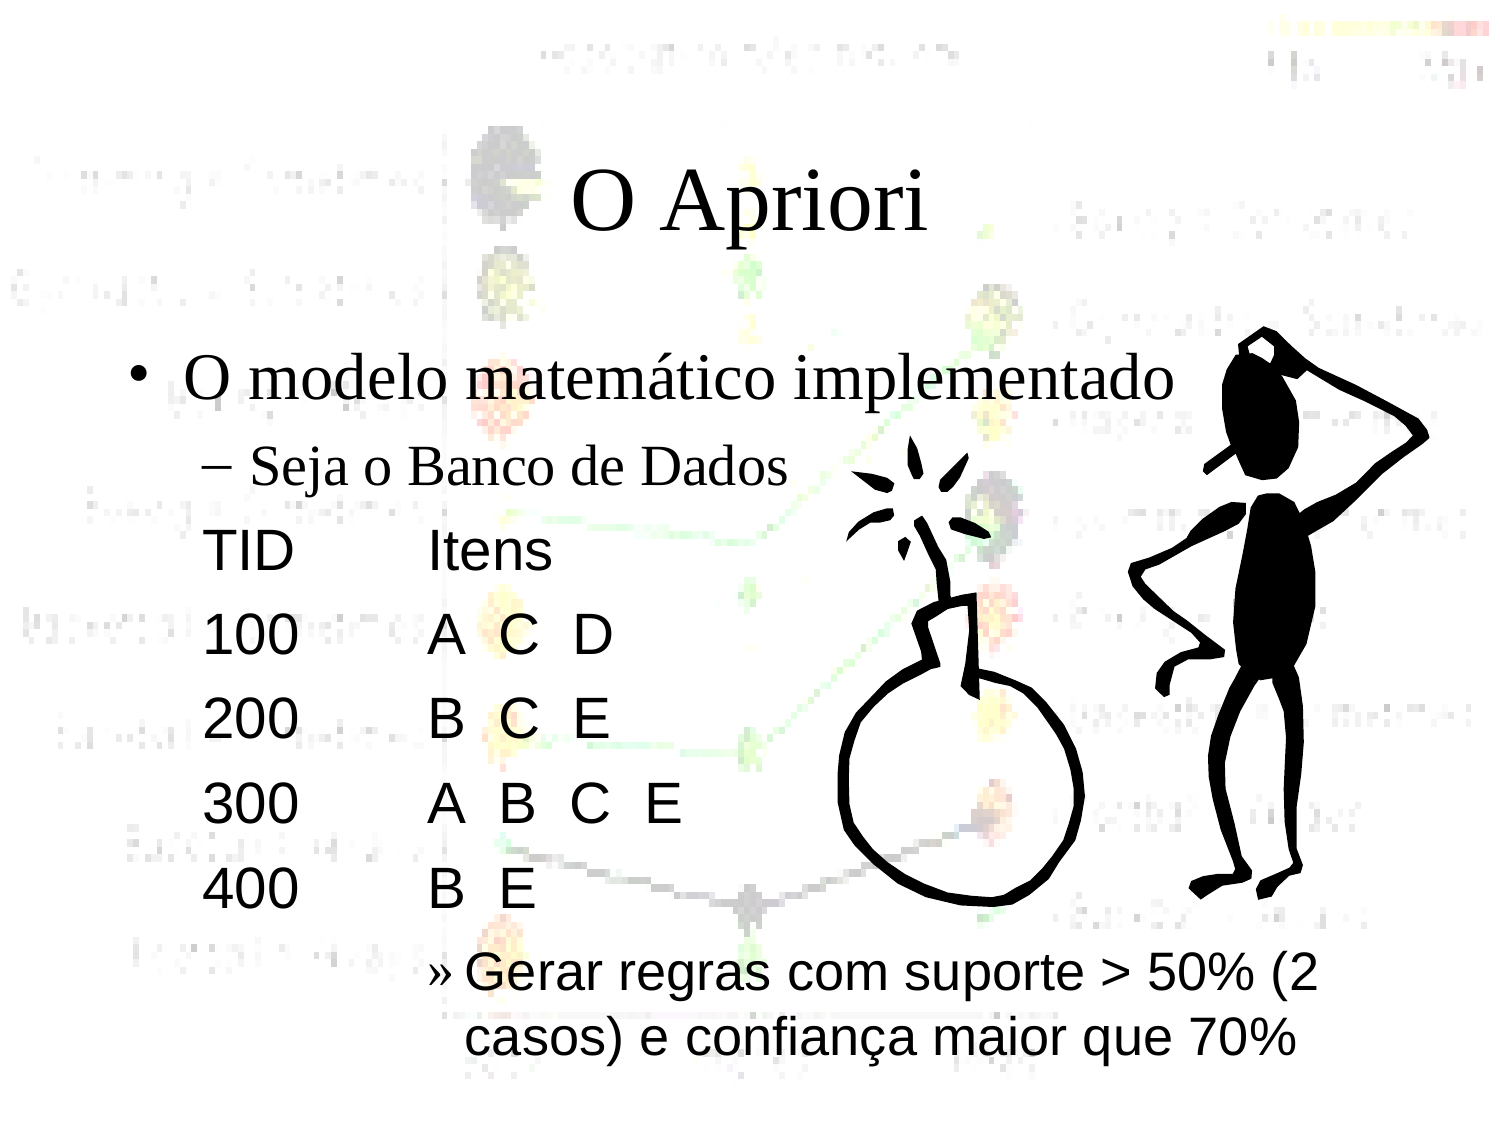

# O Apriori
O modelo matemático implementado
Seja o Banco de Dados
TID	Itens
100	A C D
200	B C E
300	A B C E
400	B E
Gerar regras com suporte > 50% (2 casos) e confiança maior que 70%